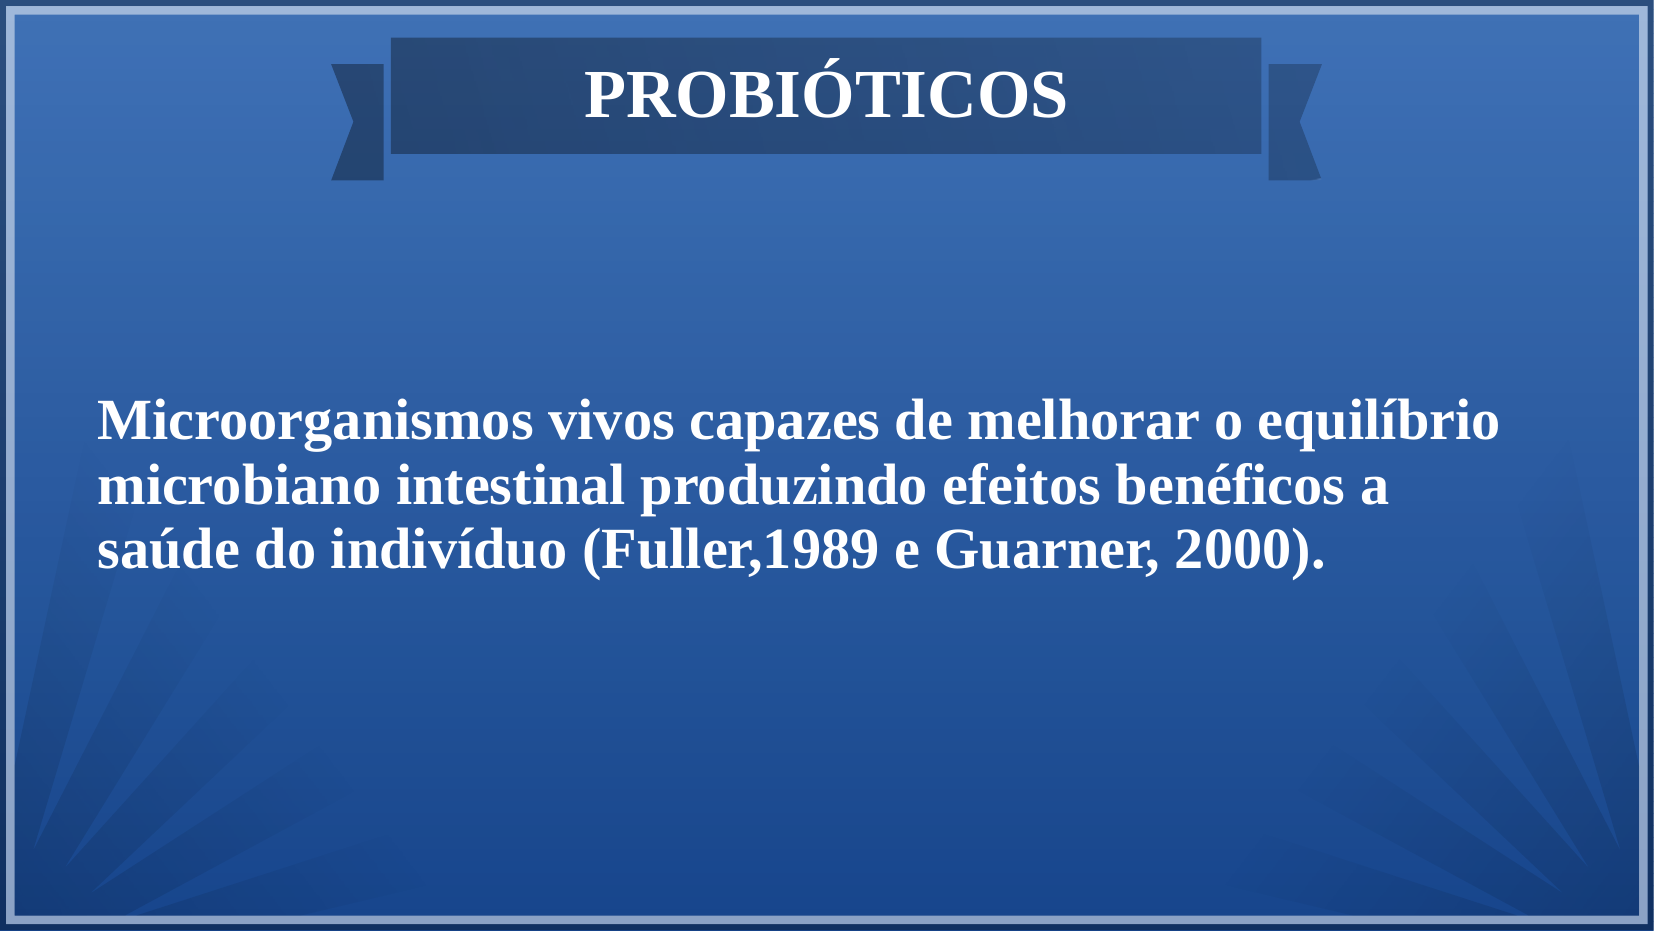

# PROBIÓTICOS
Microorganismos vivos capazes de melhorar o equilíbrio microbiano intestinal produzindo efeitos benéficos a saúde do indivíduo (Fuller,1989 e Guarner, 2000).